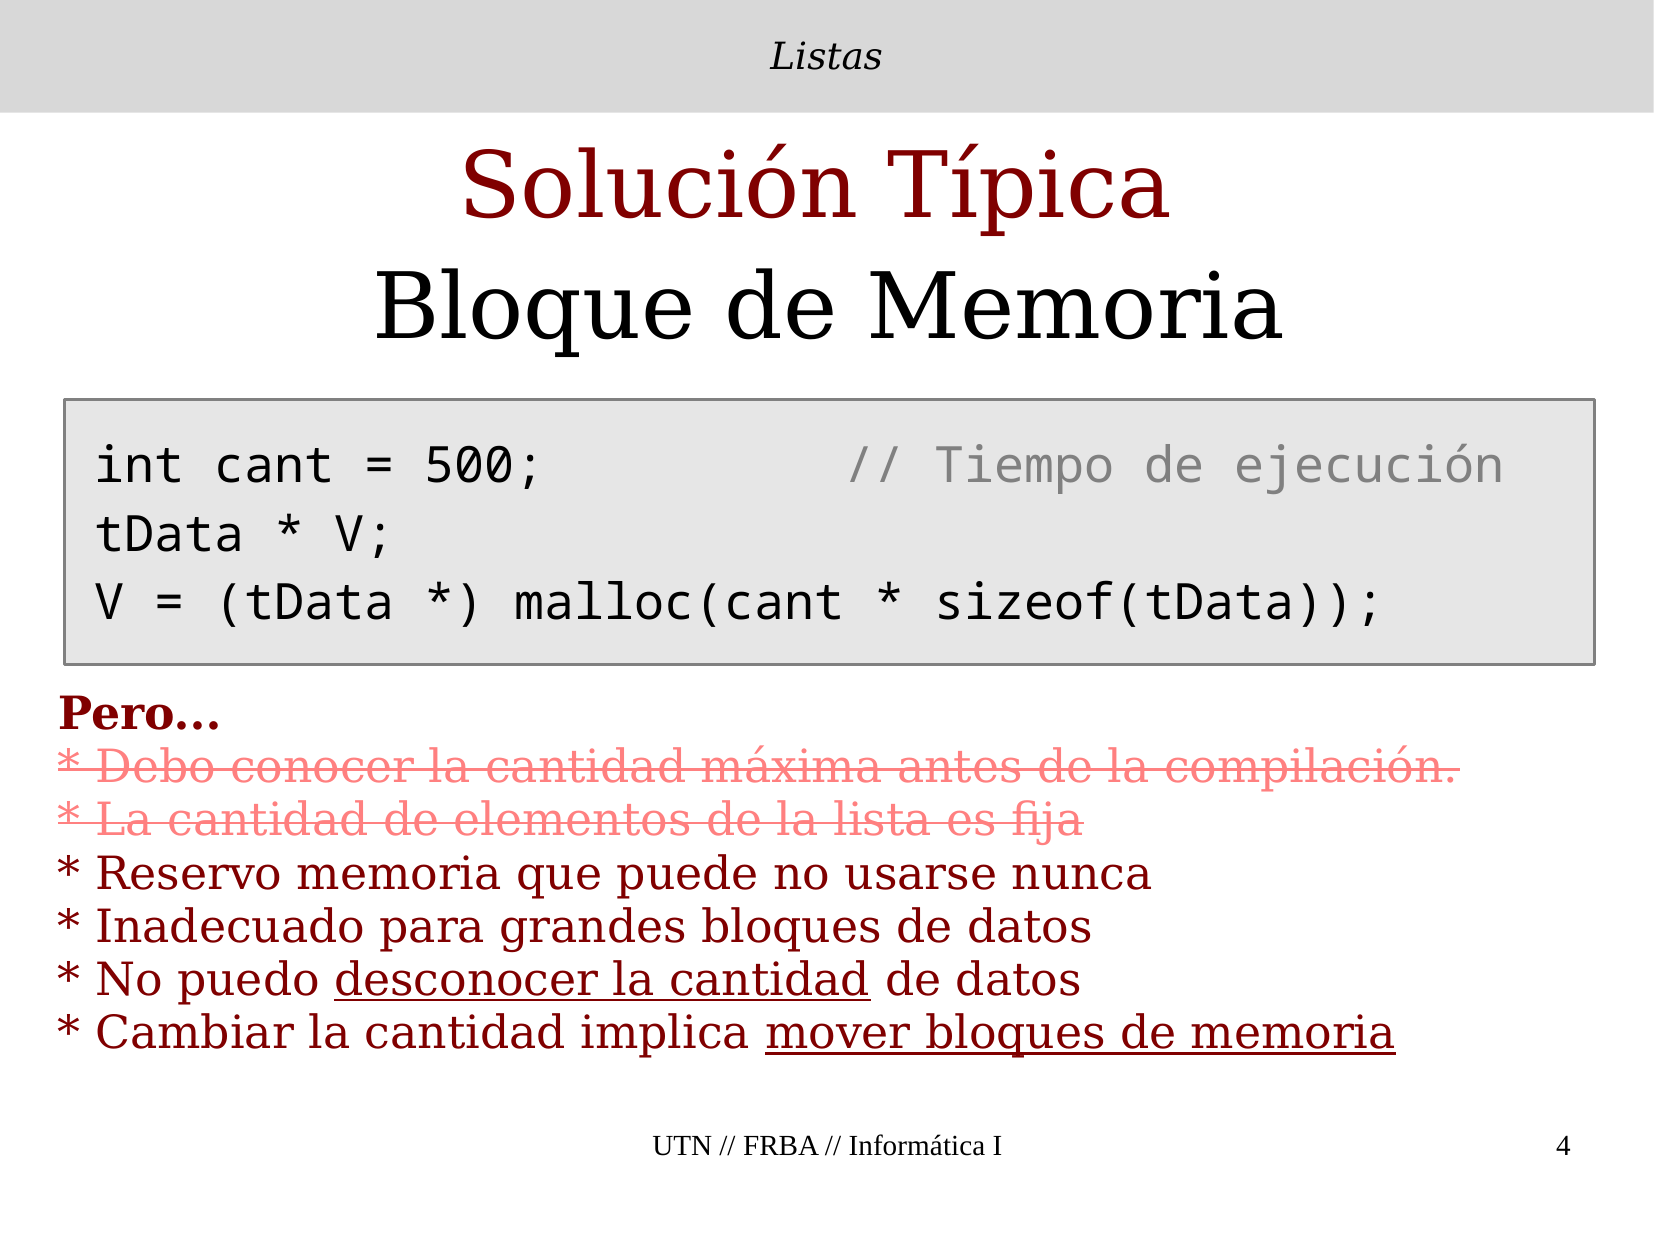

Listas
# Solución Típica
Bloque de Memoria
int cant = 500;				// Tiempo de ejecución
tData * V;
V = (tData *) malloc(cant * sizeof(tData));
Pero...
* Debo conocer la cantidad máxima antes de la compilación.
* La cantidad de elementos de la lista es fija
* Reservo memoria que puede no usarse nunca
* Inadecuado para grandes bloques de datos
* No puedo desconocer la cantidad de datos
* Cambiar la cantidad implica mover bloques de memoria
UTN // FRBA // Informática I
4